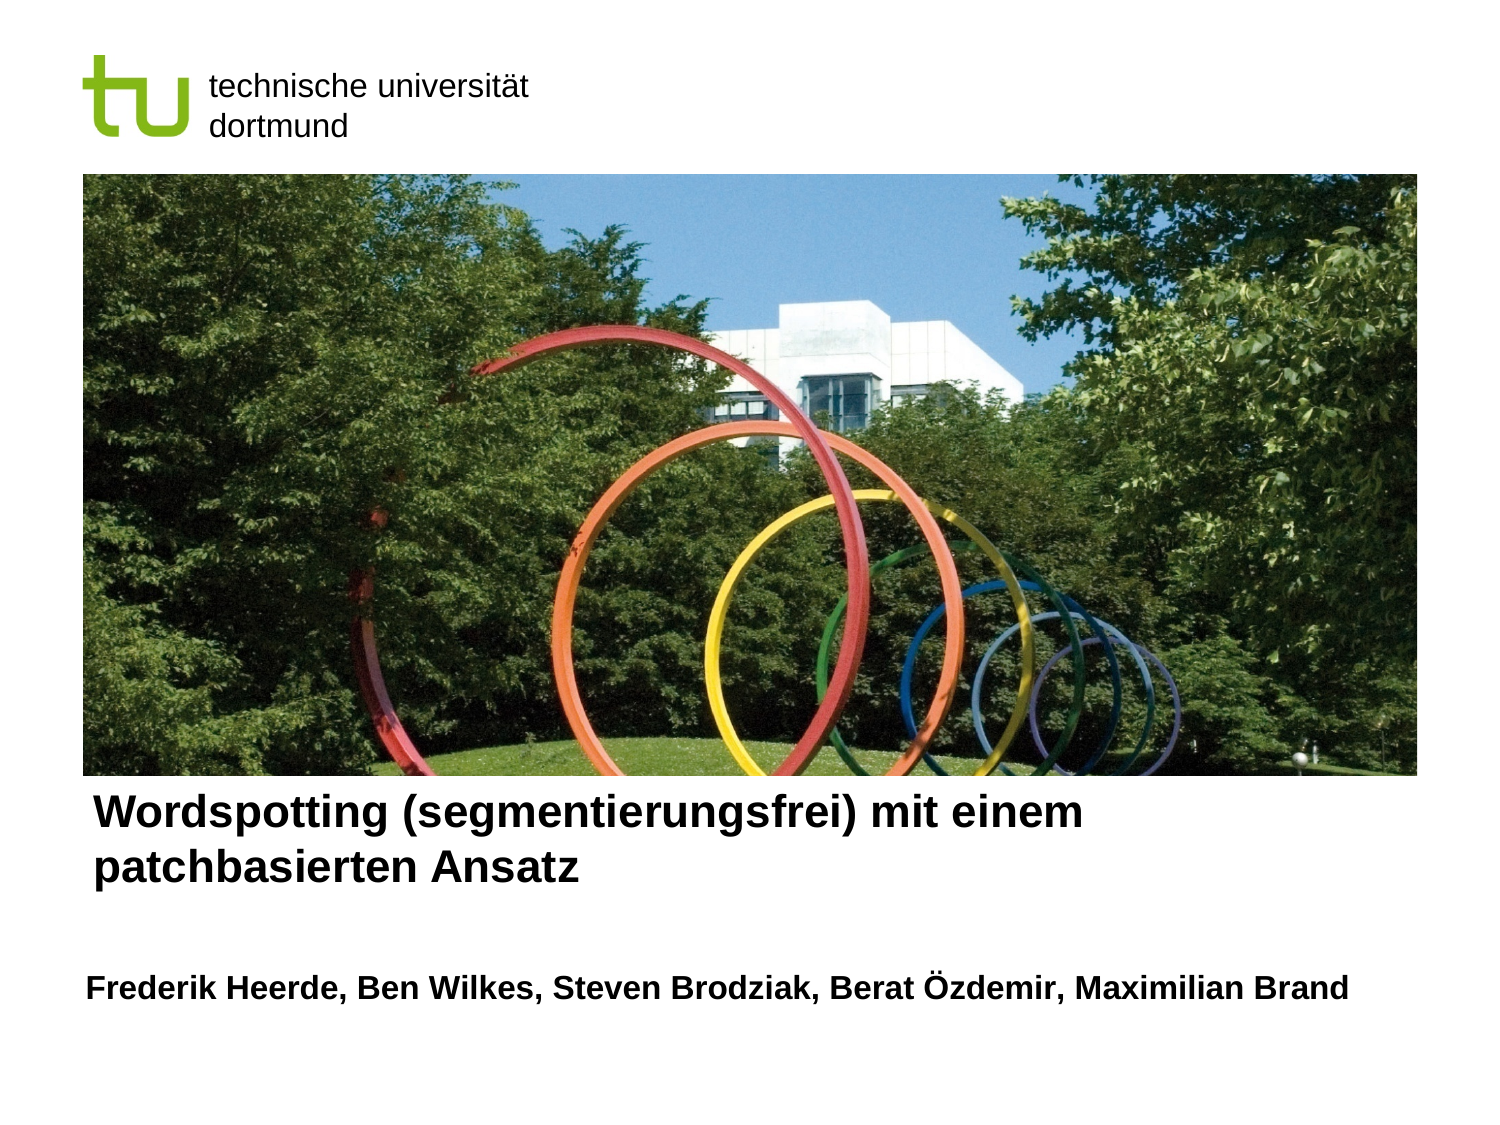

# Wordspotting (segmentierungsfrei) mit einem patchbasierten Ansatz
Frederik Heerde, Ben Wilkes, Steven Brodziak, Berat Özdemir, Maximilian Brand